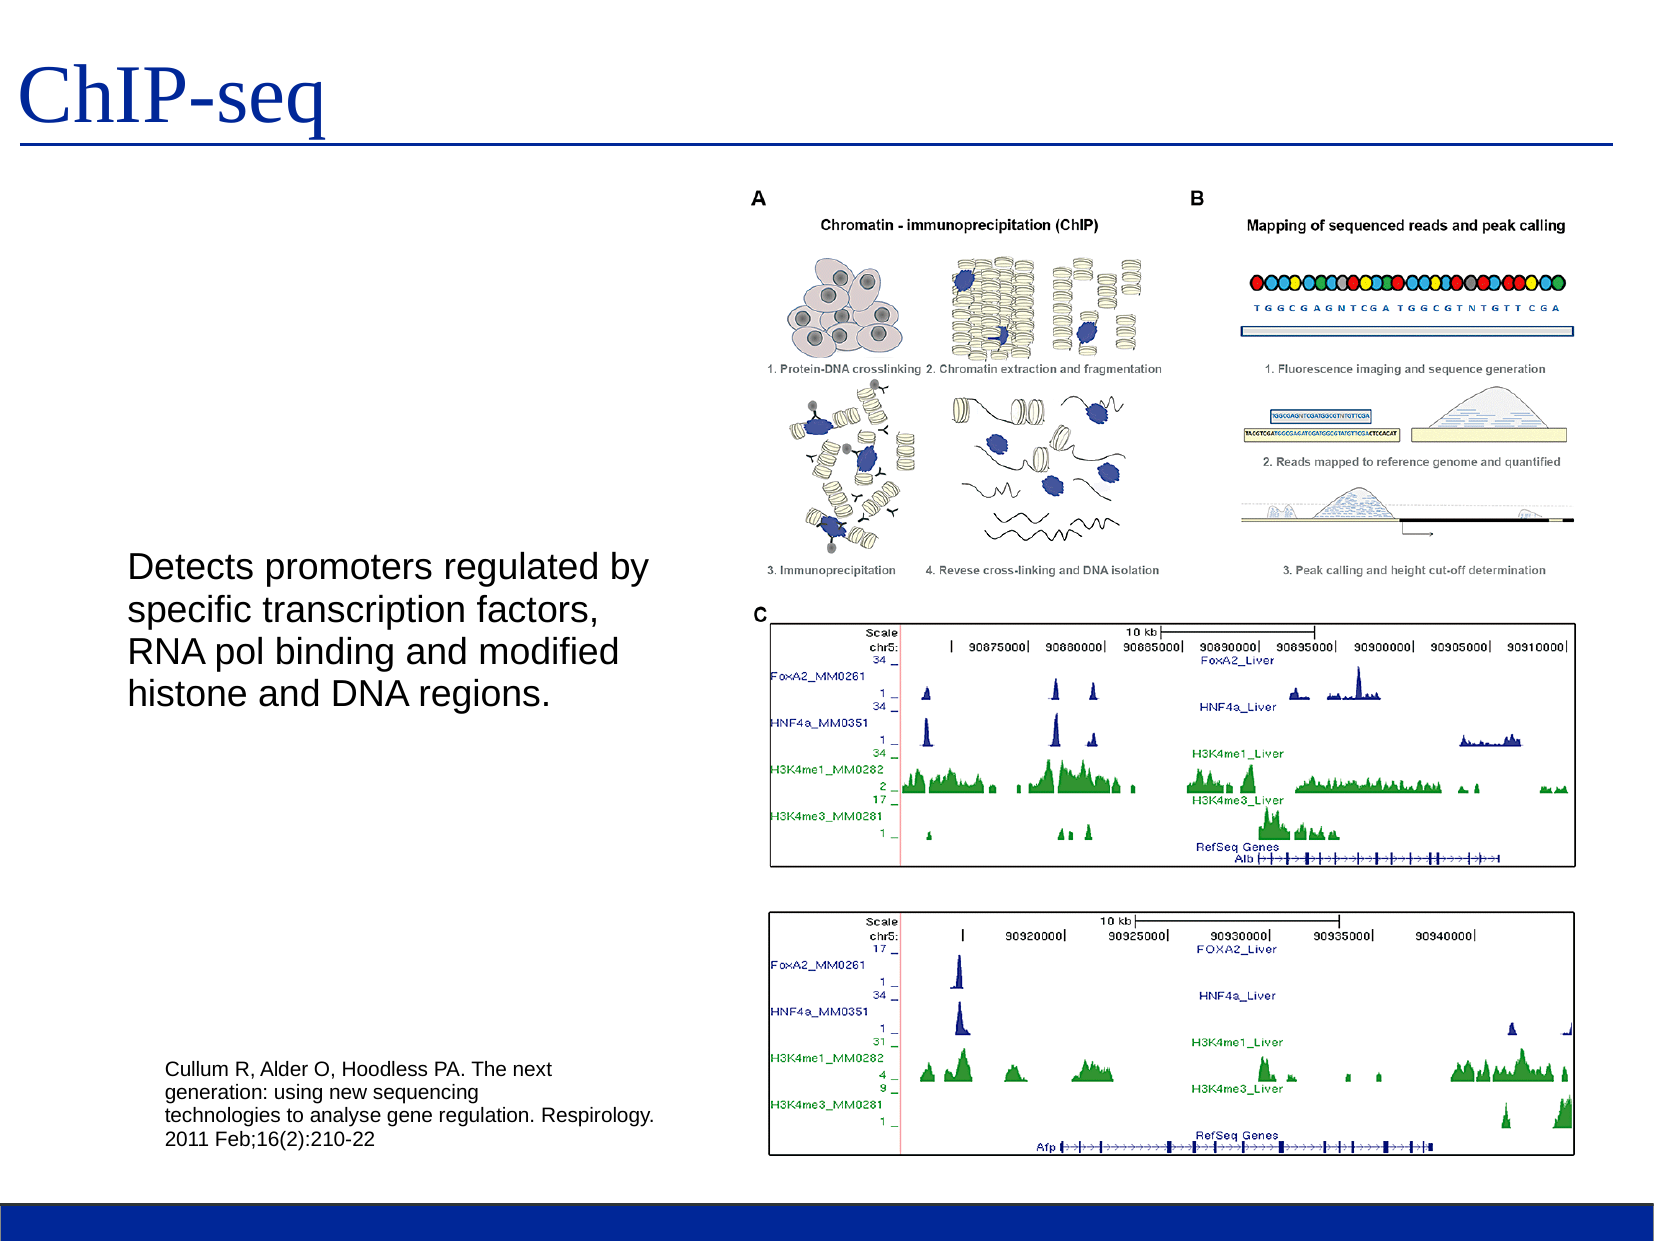

# ChIP-seq
Detects promoters regulated by specific transcription factors, RNA pol binding and modified histone and DNA regions.
Cullum R, Alder O, Hoodless PA. The next generation: using new sequencing
technologies to analyse gene regulation. Respirology. 2011 Feb;16(2):210-22